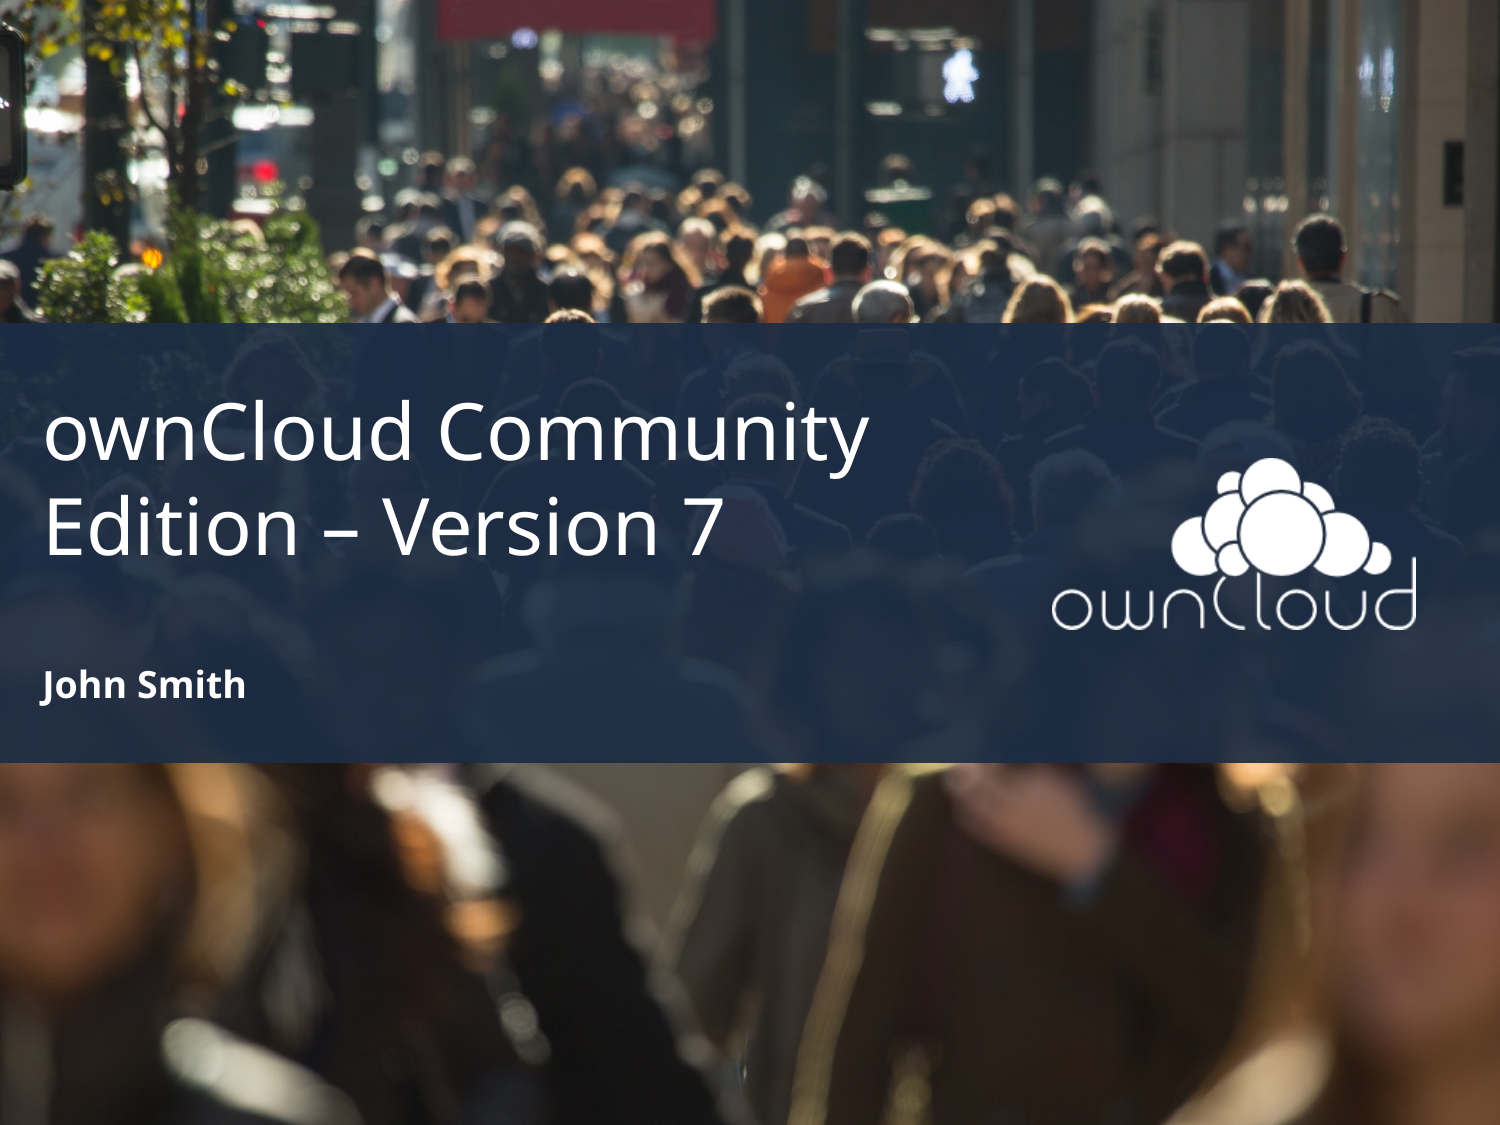

ownCloud Community Edition – Version 7
John Smith